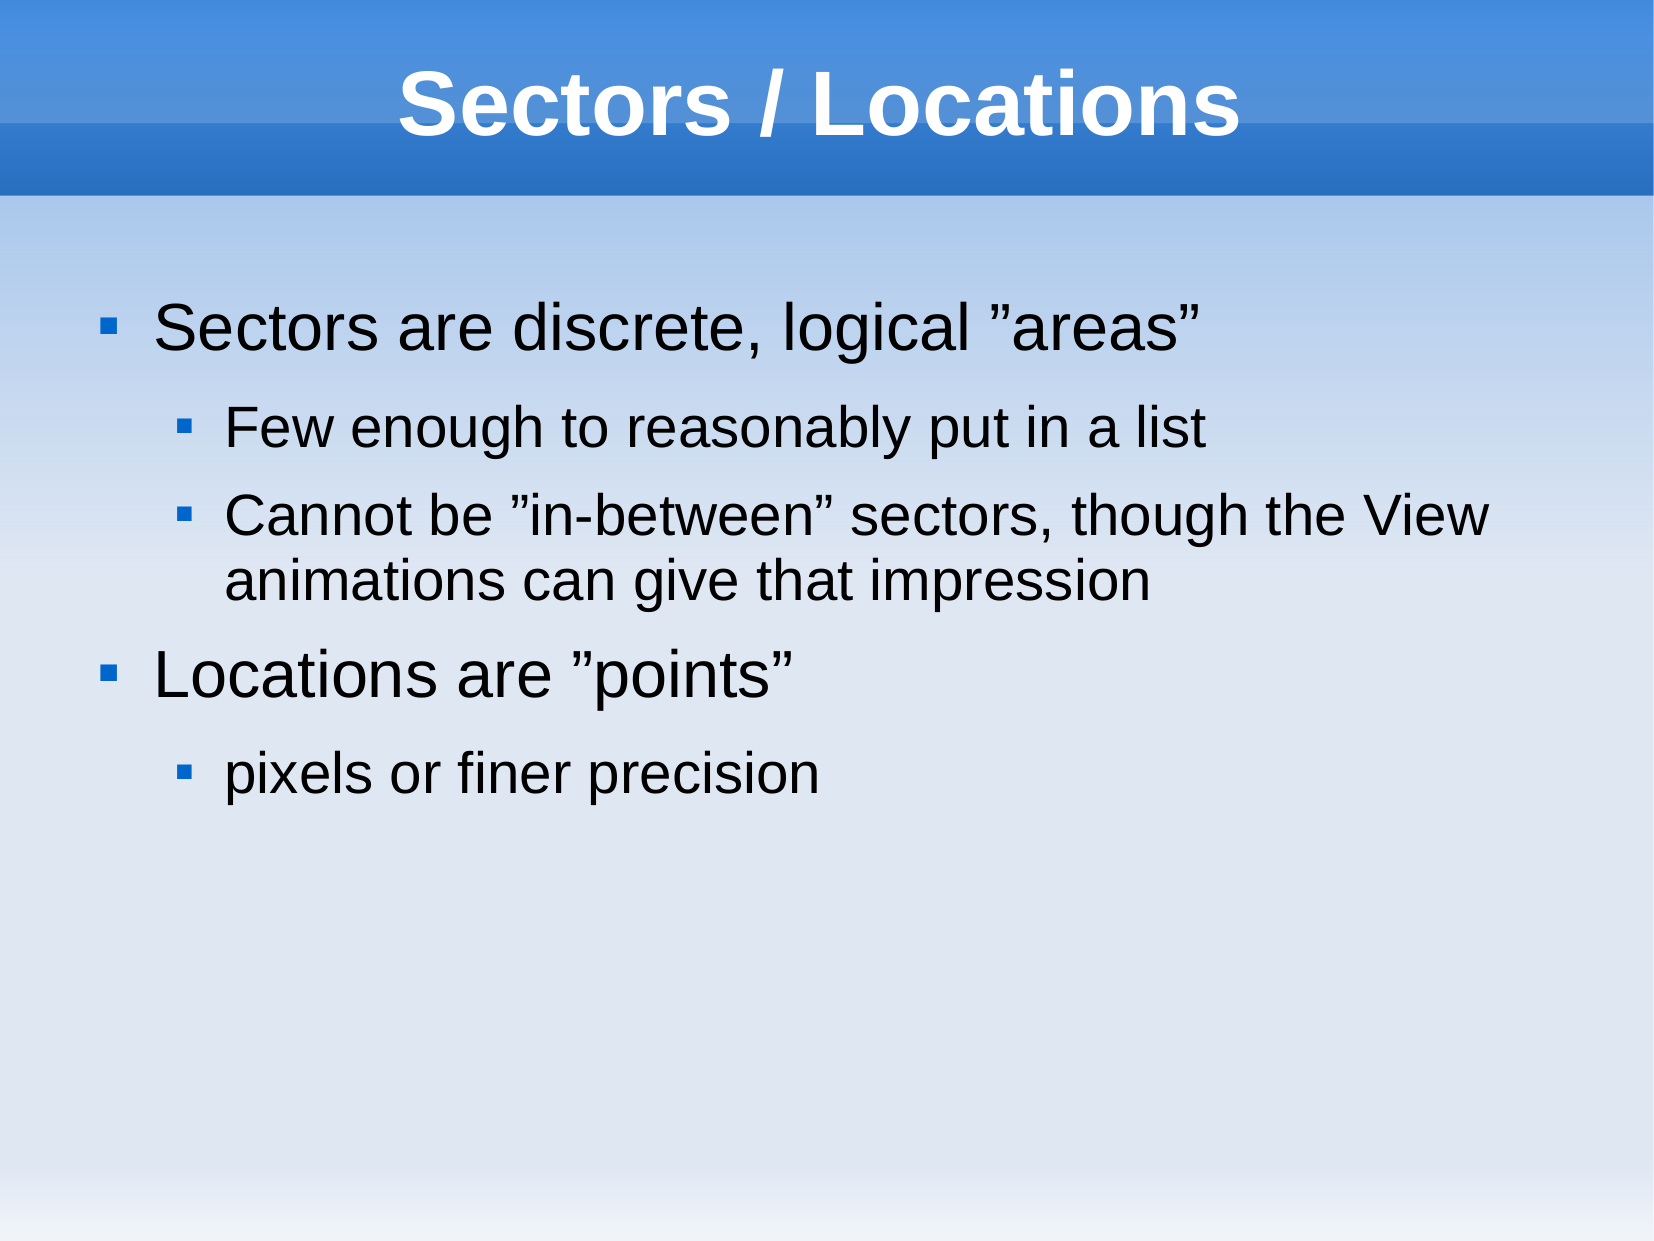

# Sectors / Locations
Sectors are discrete, logical ”areas”
Few enough to reasonably put in a list
Cannot be ”in-between” sectors, though the View animations can give that impression
Locations are ”points”
pixels or finer precision